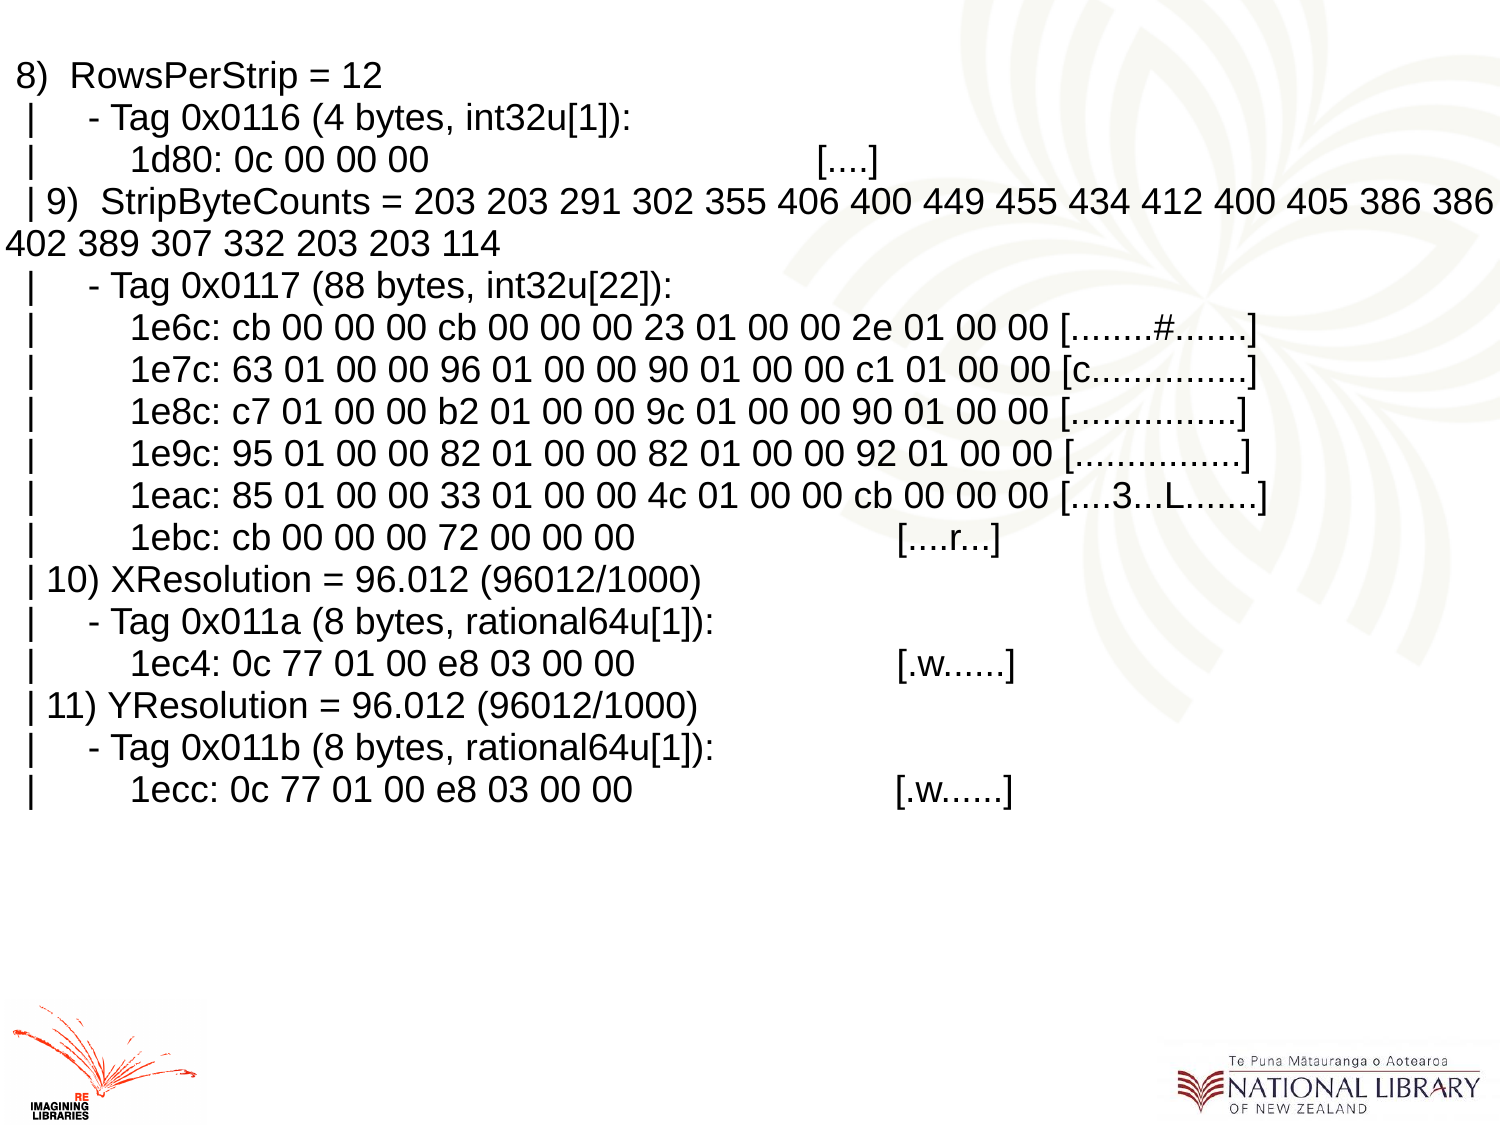

8) RowsPerStrip = 12
 | - Tag 0x0116 (4 bytes, int32u[1]):
 | 1d80: 0c 00 00 00 [....]
 | 9) StripByteCounts = 203 203 291 302 355 406 400 449 455 434 412 400 405 386 386 402 389 307 332 203 203 114
 | - Tag 0x0117 (88 bytes, int32u[22]):
 | 1e6c: cb 00 00 00 cb 00 00 00 23 01 00 00 2e 01 00 00 [........#.......]
 | 1e7c: 63 01 00 00 96 01 00 00 90 01 00 00 c1 01 00 00 [c...............]
 | 1e8c: c7 01 00 00 b2 01 00 00 9c 01 00 00 90 01 00 00 [................]
 | 1e9c: 95 01 00 00 82 01 00 00 82 01 00 00 92 01 00 00 [................]
 | 1eac: 85 01 00 00 33 01 00 00 4c 01 00 00 cb 00 00 00 [....3...L.......]
 | 1ebc: cb 00 00 00 72 00 00 00 [....r...]
 | 10) XResolution = 96.012 (96012/1000)
 | - Tag 0x011a (8 bytes, rational64u[1]):
 | 1ec4: 0c 77 01 00 e8 03 00 00 [.w......]
 | 11) YResolution = 96.012 (96012/1000)
 | - Tag 0x011b (8 bytes, rational64u[1]):
 | 1ecc: 0c 77 01 00 e8 03 00 00 [.w......]